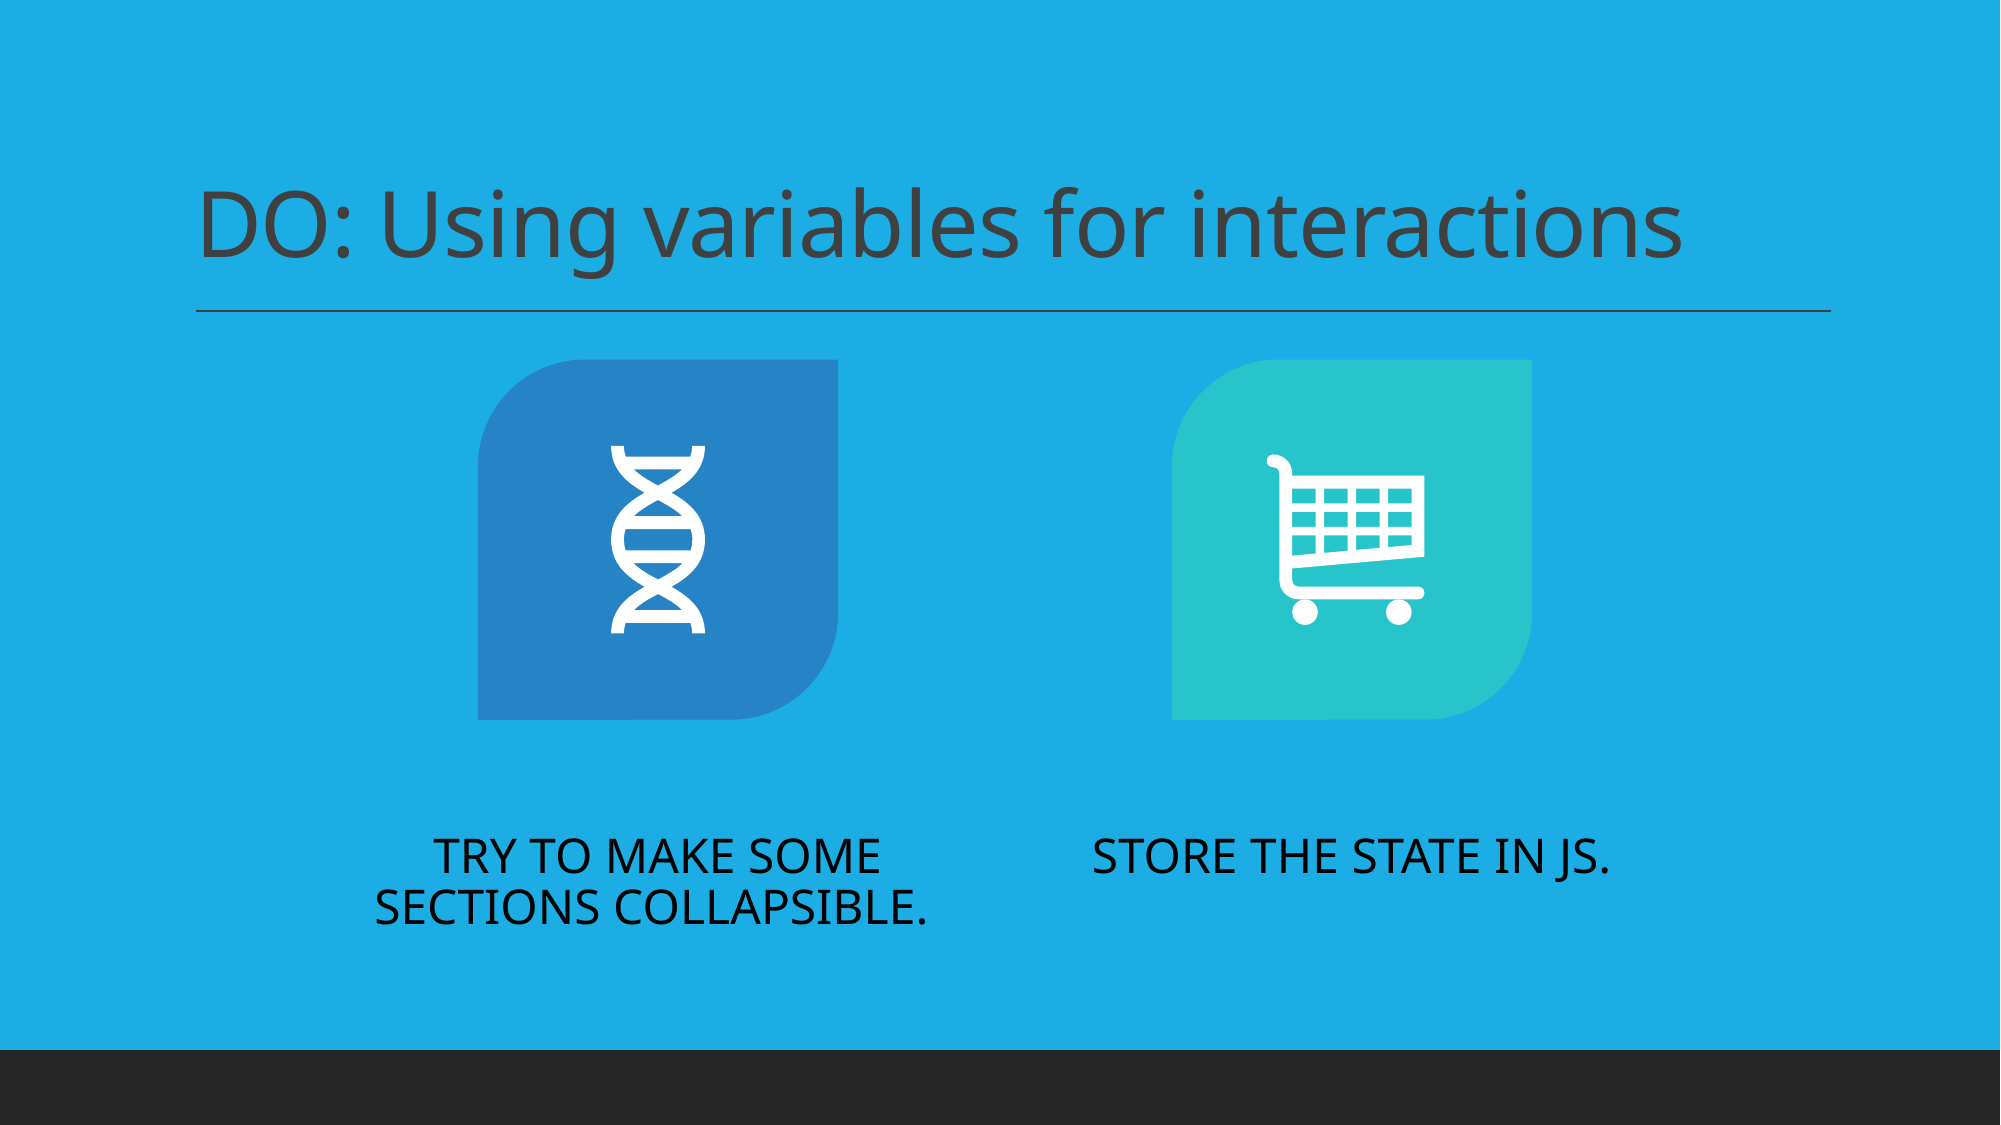

# DO: Using variables for interactions
Try to make some sections collapsible.
Store the state in js.